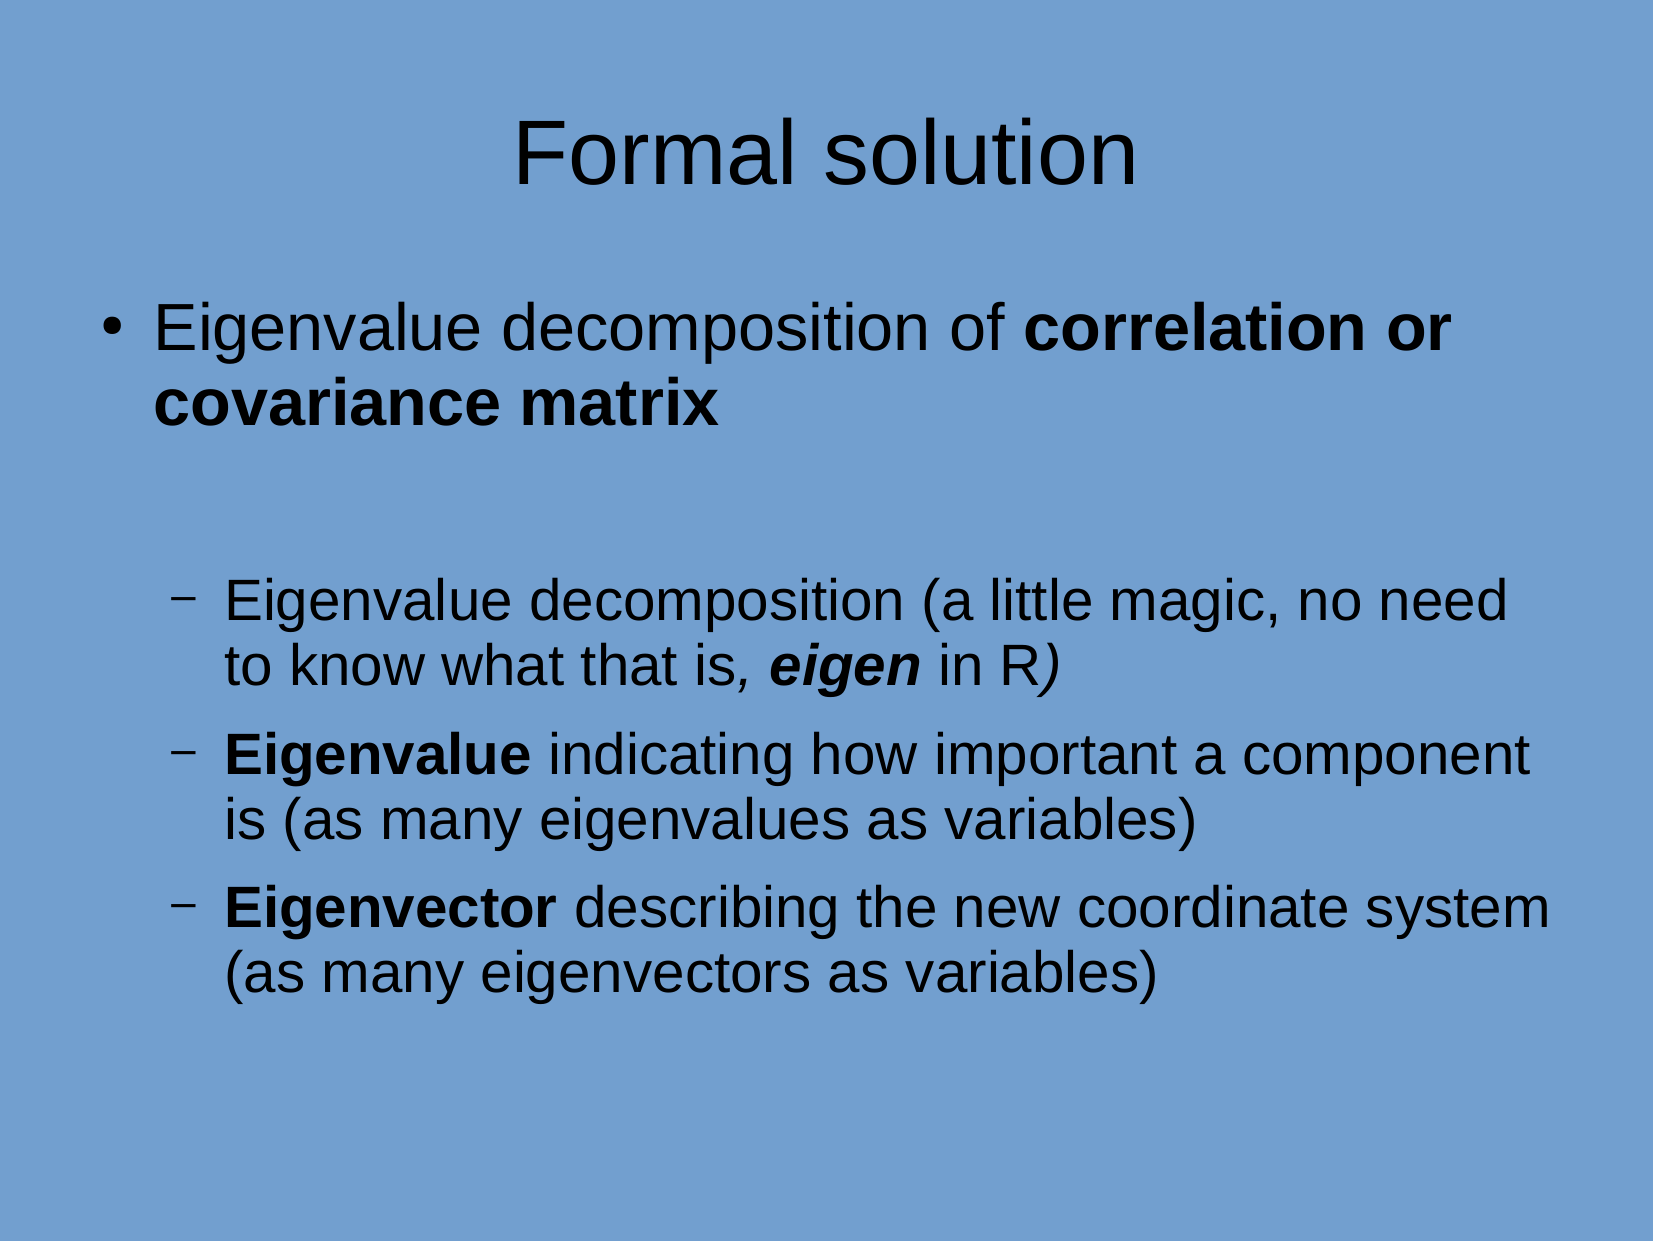

# Formal solution
Eigenvalue decomposition of correlation or covariance matrix
Eigenvalue decomposition (a little magic, no need to know what that is, eigen in R)
Eigenvalue indicating how important a component is (as many eigenvalues as variables)
Eigenvector describing the new coordinate system (as many eigenvectors as variables)